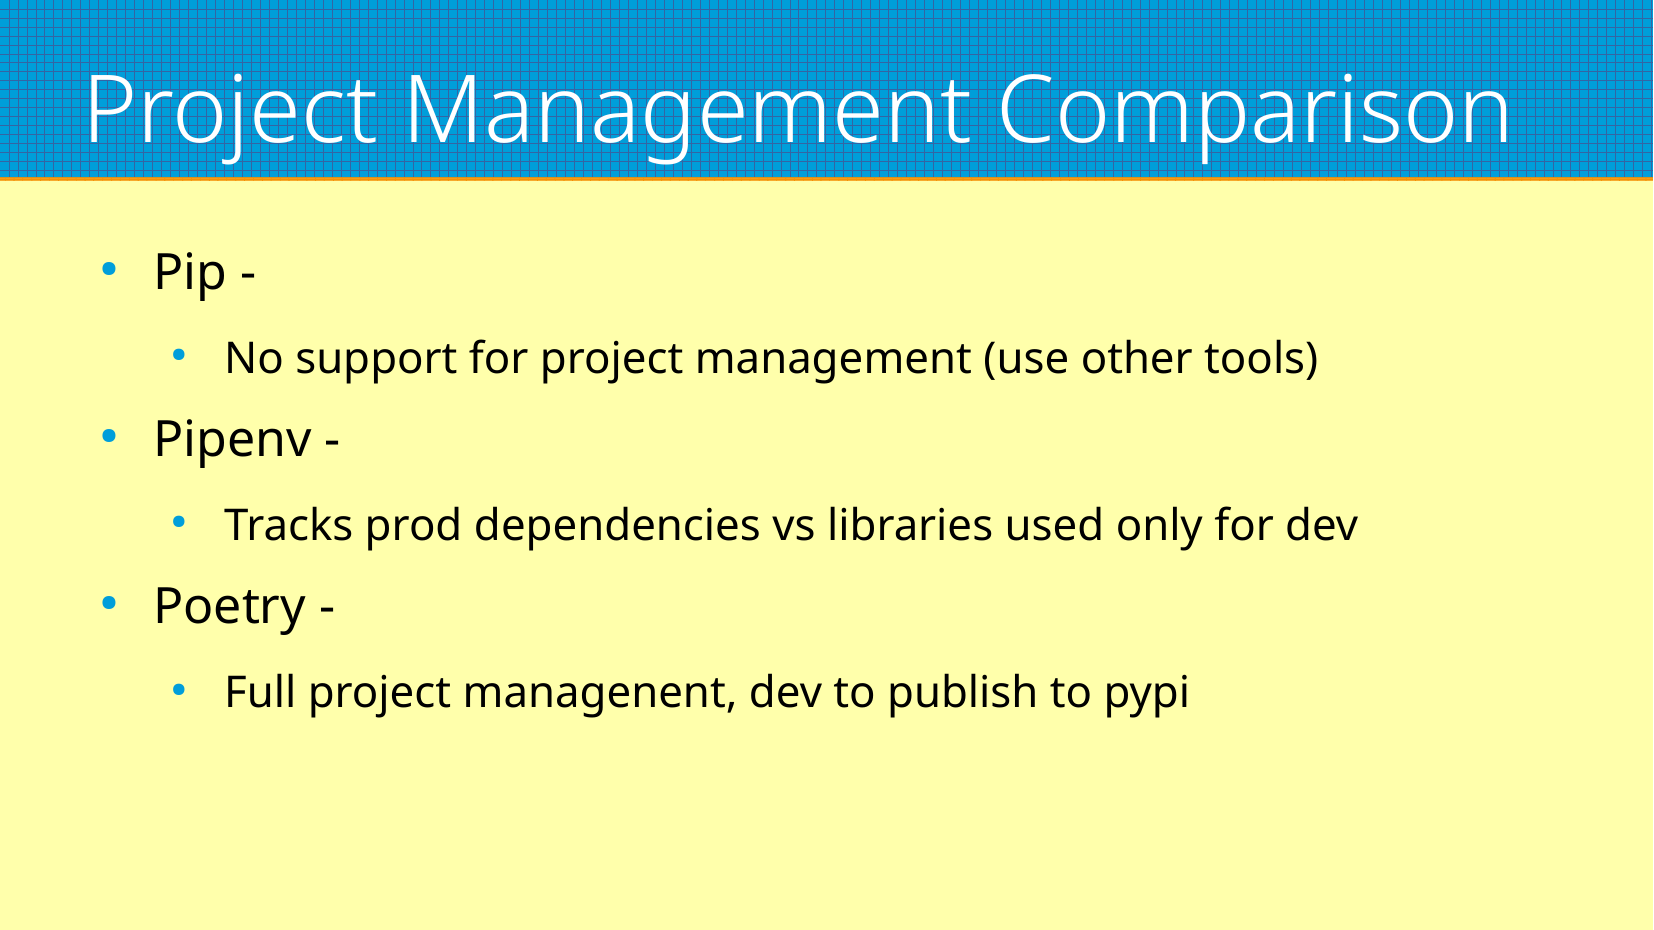

# Project Management Comparison
Pip -
No support for project management (use other tools)
Pipenv -
Tracks prod dependencies vs libraries used only for dev
Poetry -
Full project managenent, dev to publish to pypi